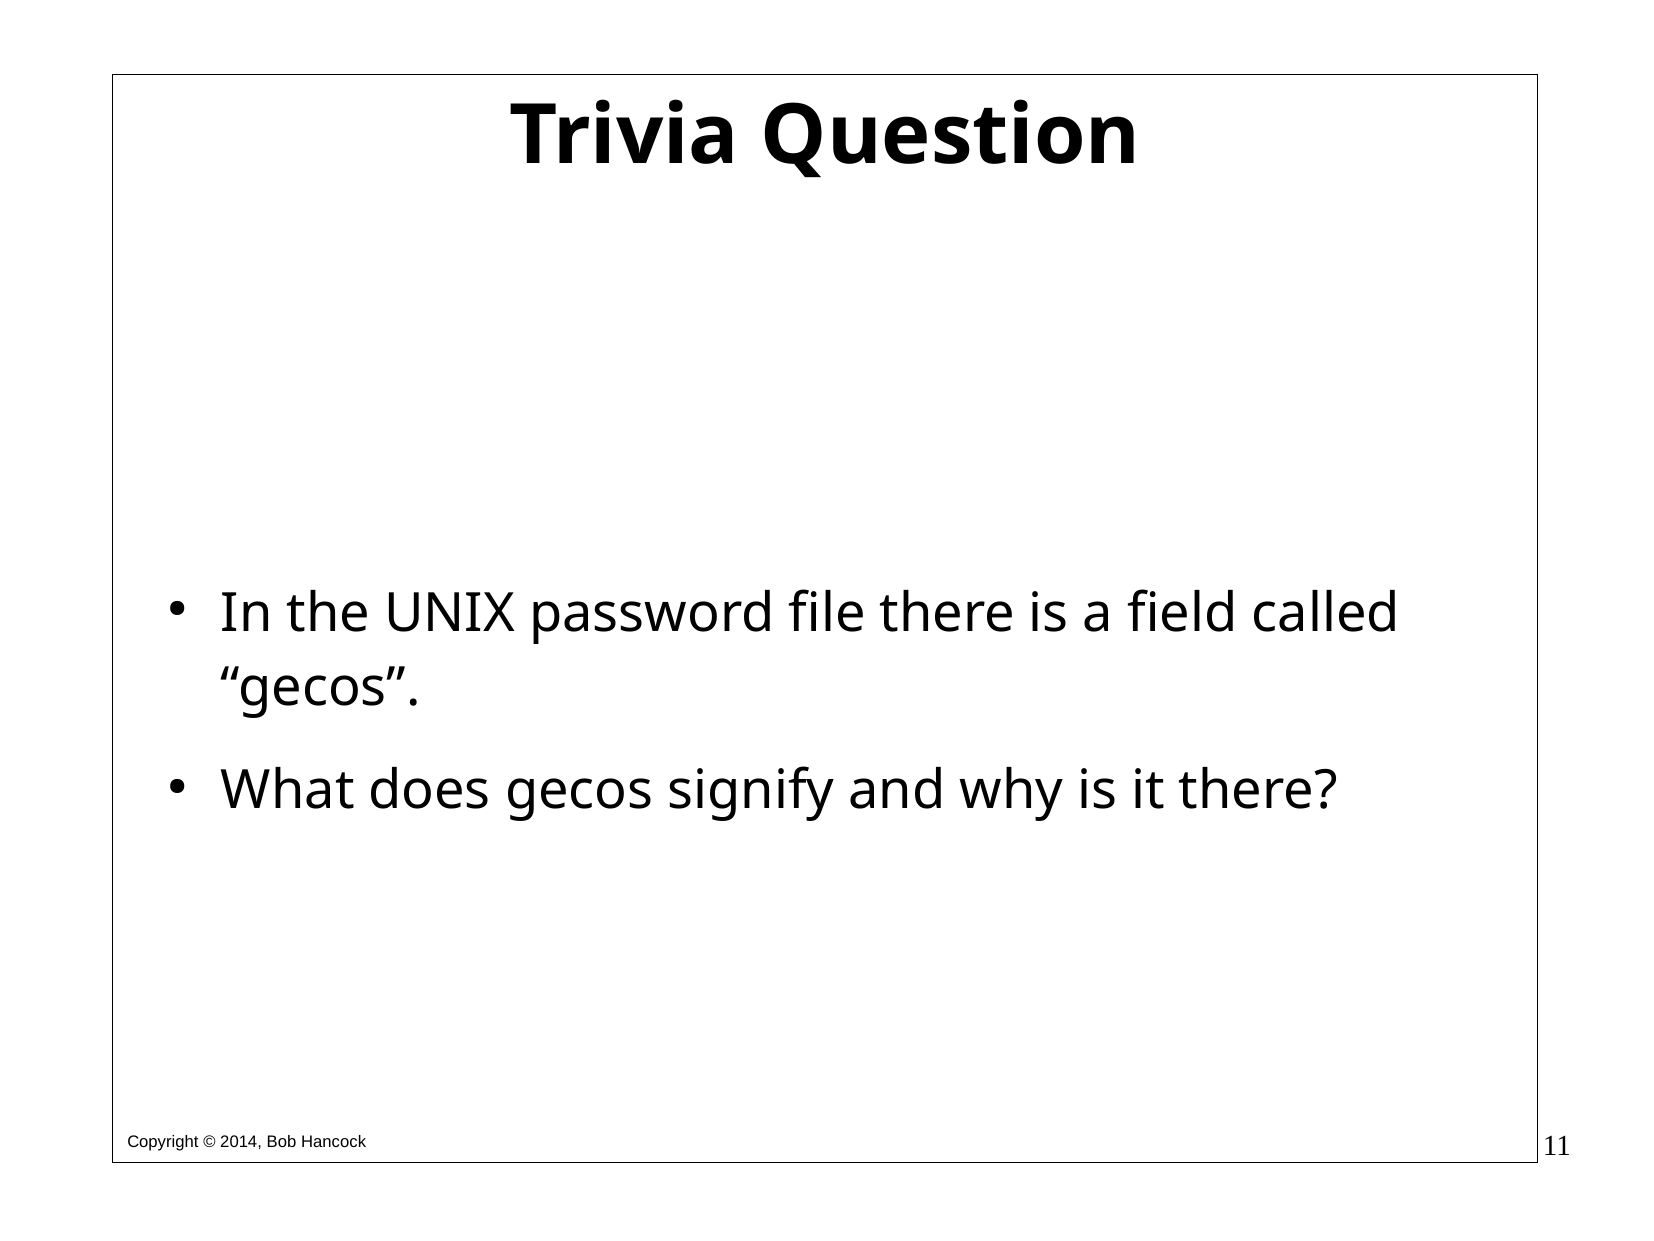

# Trivia Question
In the UNIX password file there is a field called “gecos”.
What does gecos signify and why is it there?
Copyright © 2014, Bob Hancock
11